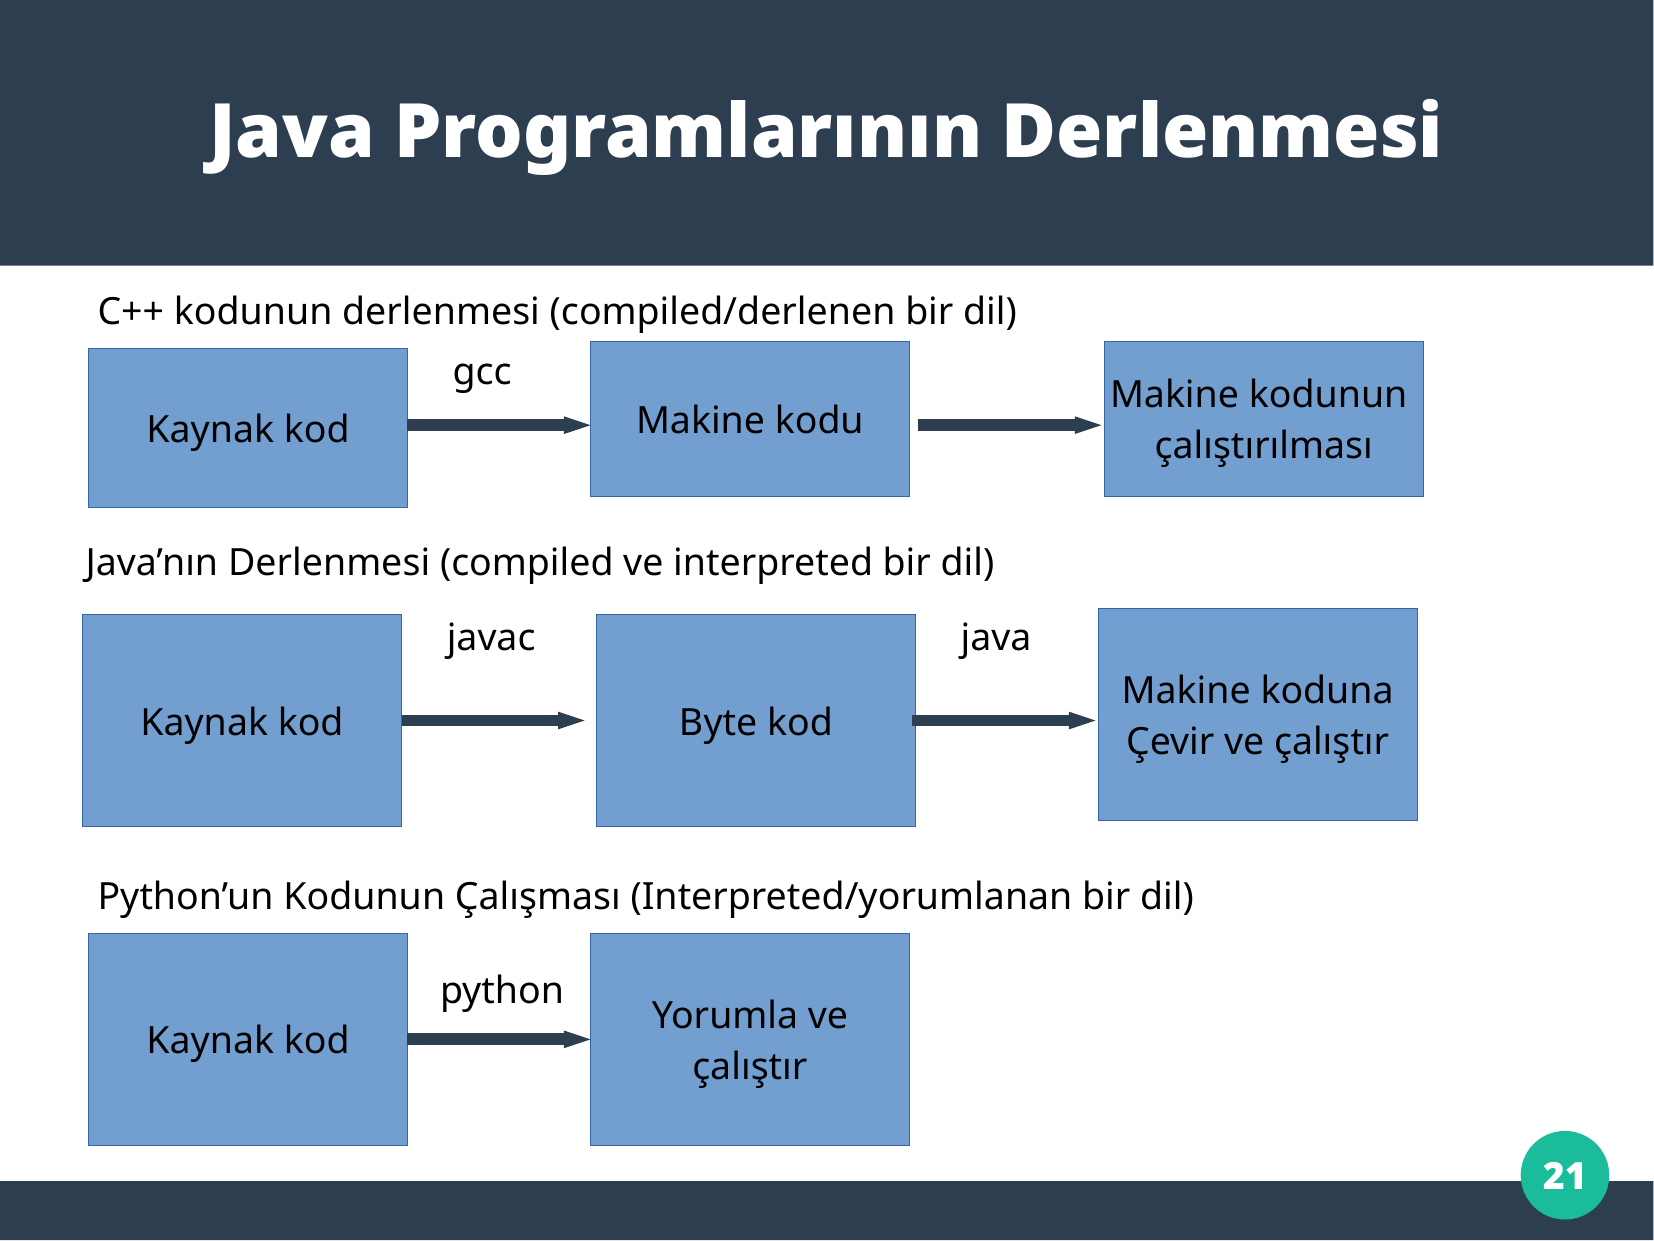

# Java Programlarının Derlenmesi
C++ kodunun derlenmesi (compiled/derlenen bir dil)
gcc
Makine kodu
Makine kodunun
çalıştırılması
Kaynak kod
Java’nın Derlenmesi (compiled ve interpreted bir dil)
javac
java
Makine koduna
Çevir ve çalıştır
Kaynak kod
Byte kod
Python’un Kodunun Çalışması (Interpreted/yorumlanan bir dil)
Kaynak kod
Yorumla ve
çalıştır
python
21